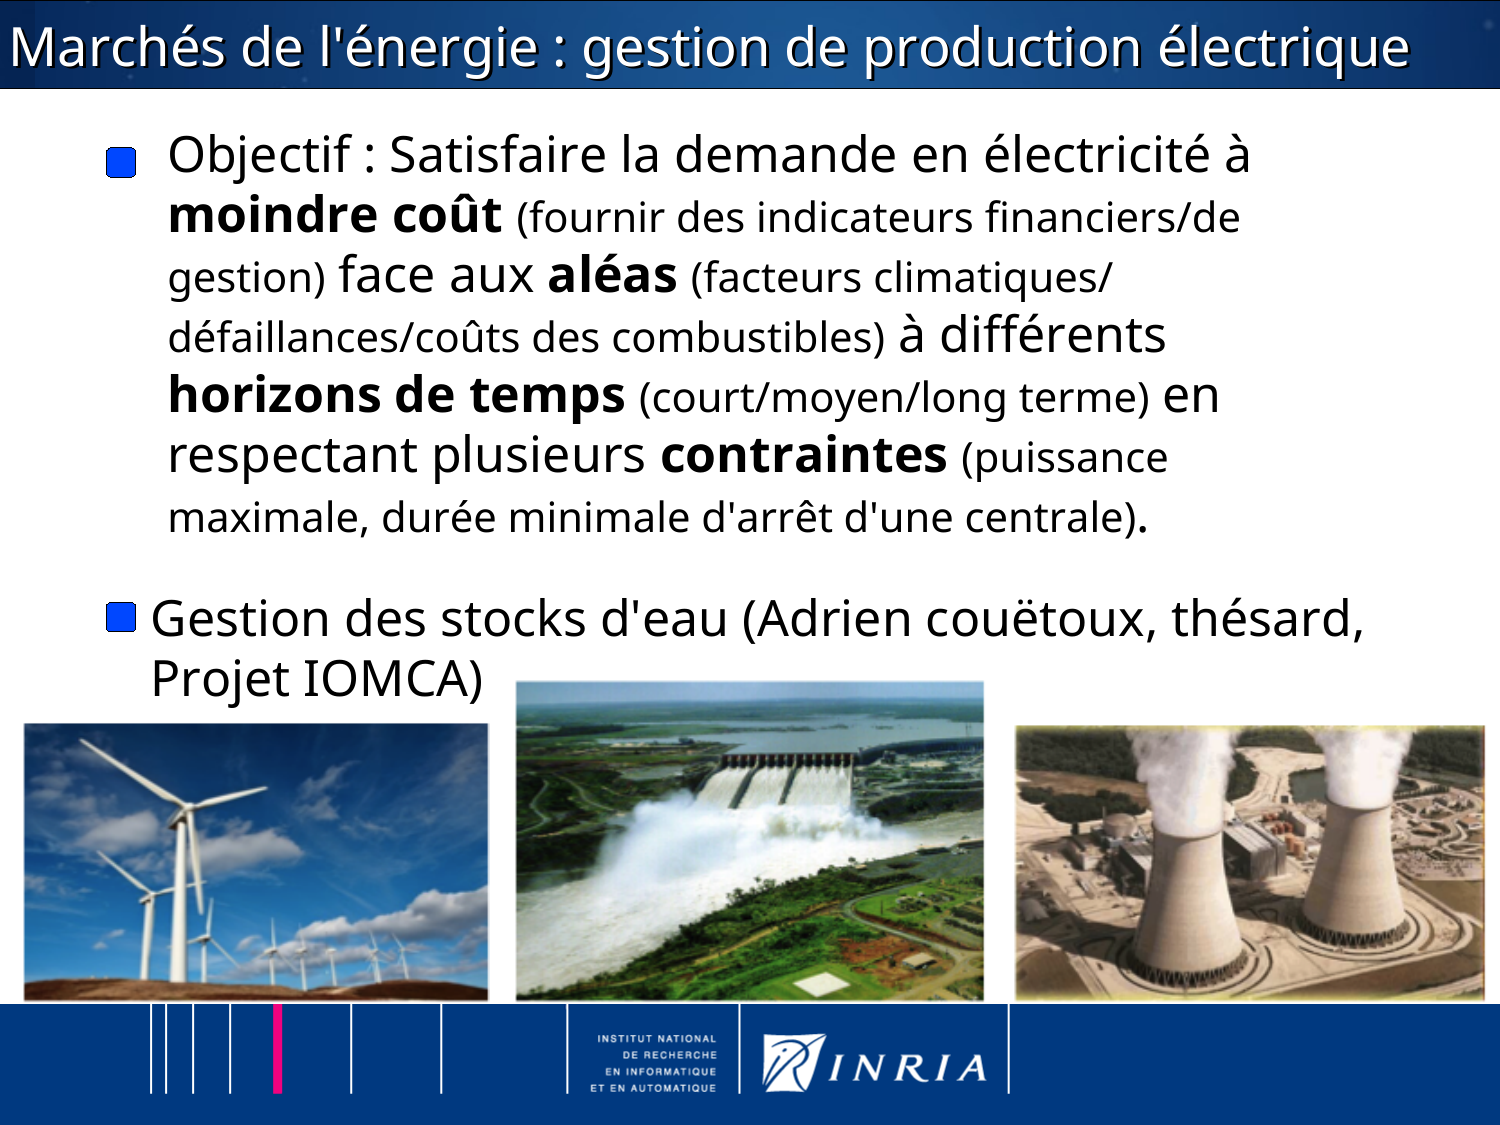

Marchés de l'énergie : gestion de production électrique
Objectif : Satisfaire la demande en électricité à moindre coût (fournir des indicateurs financiers/de gestion) face aux aléas (facteurs climatiques/ défaillances/coûts des combustibles) à différents horizons de temps (court/moyen/long terme) en respectant plusieurs contraintes (puissance maximale, durée minimale d'arrêt d'une centrale).
Gestion des stocks d'eau (Adrien couëtoux, thésard, Projet IOMCA)